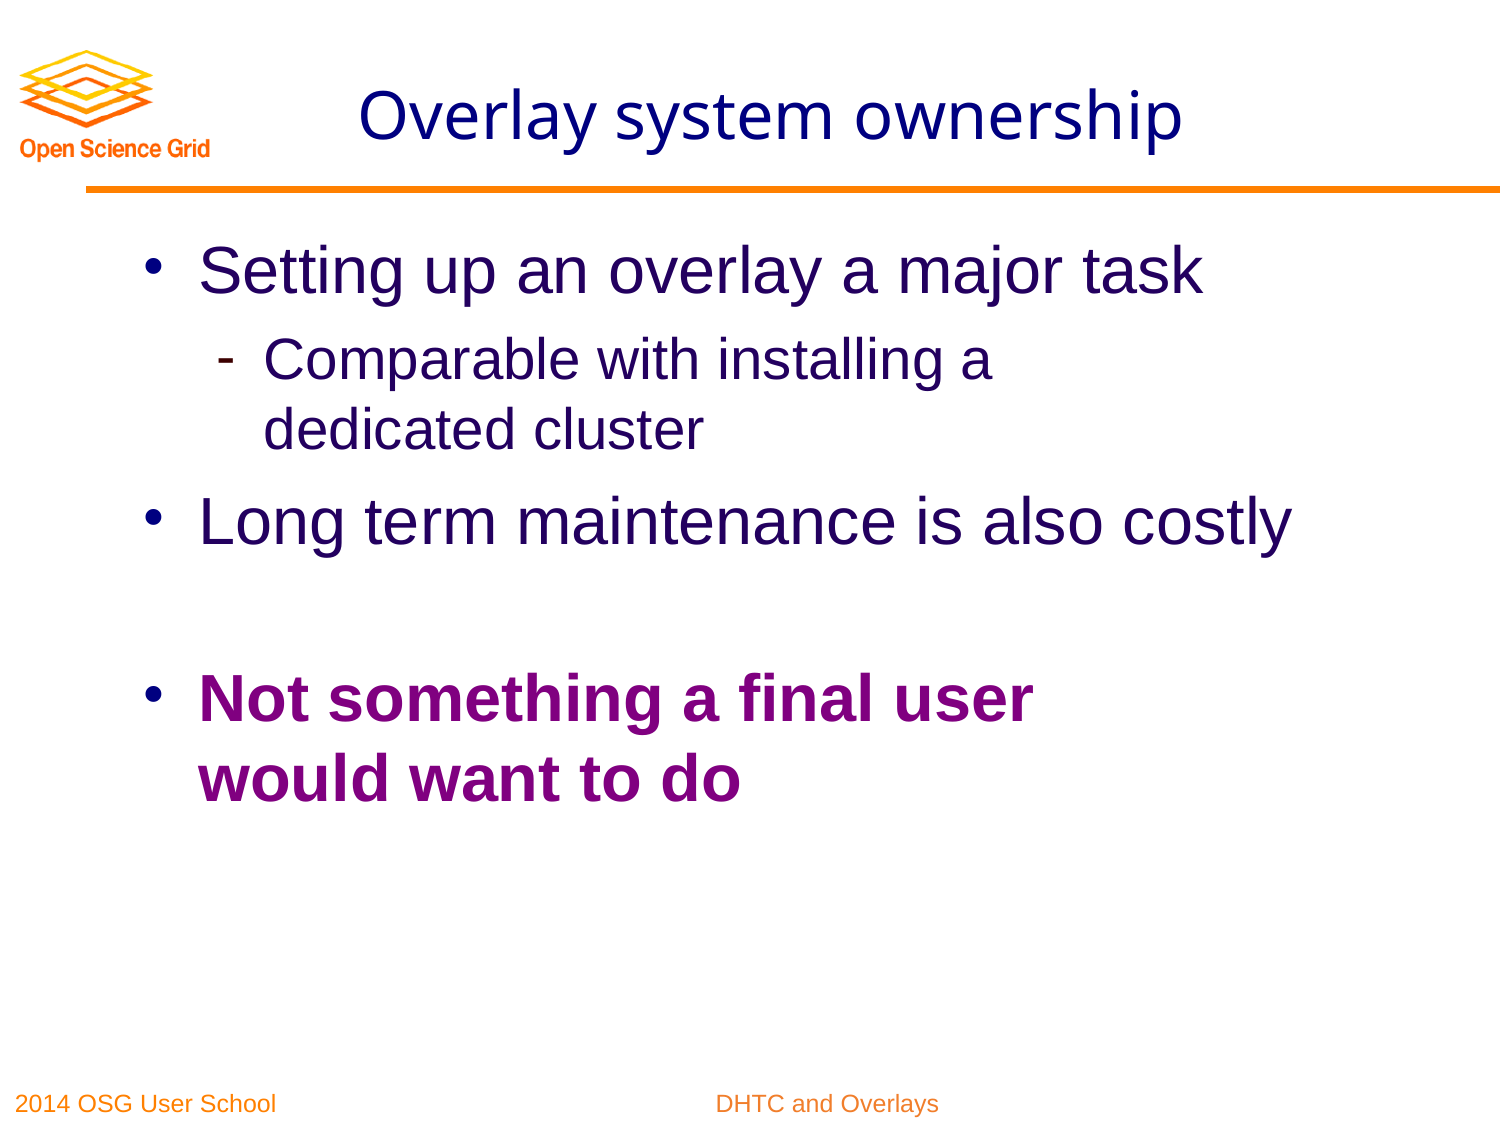

# Overlay system ownership
Setting up an overlay a major task
Comparable with installing a dedicated cluster
Long term maintenance is also costly
Not something a final user would want to do